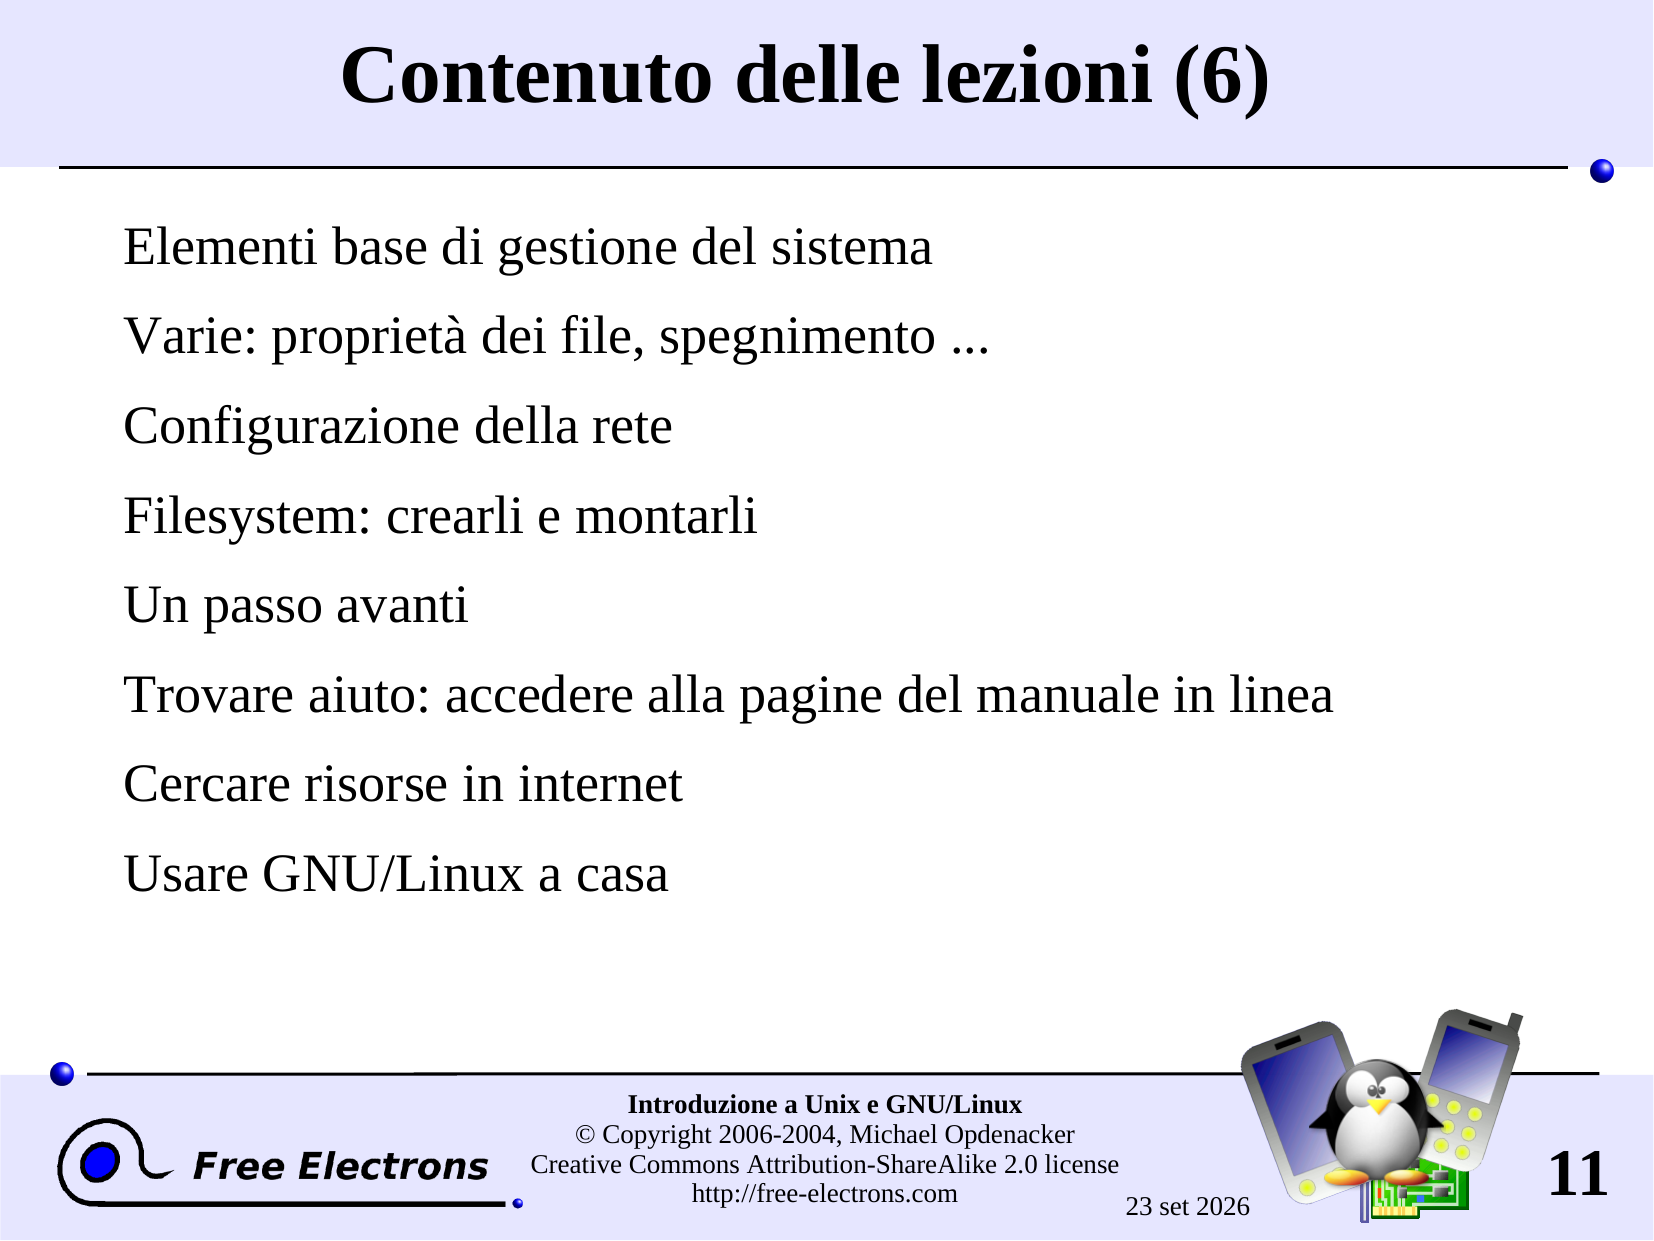

# Contenuto delle lezioni (6)
Elementi base di gestione del sistema
Varie: proprietà dei file, spegnimento ...
Configurazione della rete
Filesystem: crearli e montarli
Un passo avanti
Trovare aiuto: accedere alla pagine del manuale in linea
Cercare risorse in internet
Usare GNU/Linux a casa